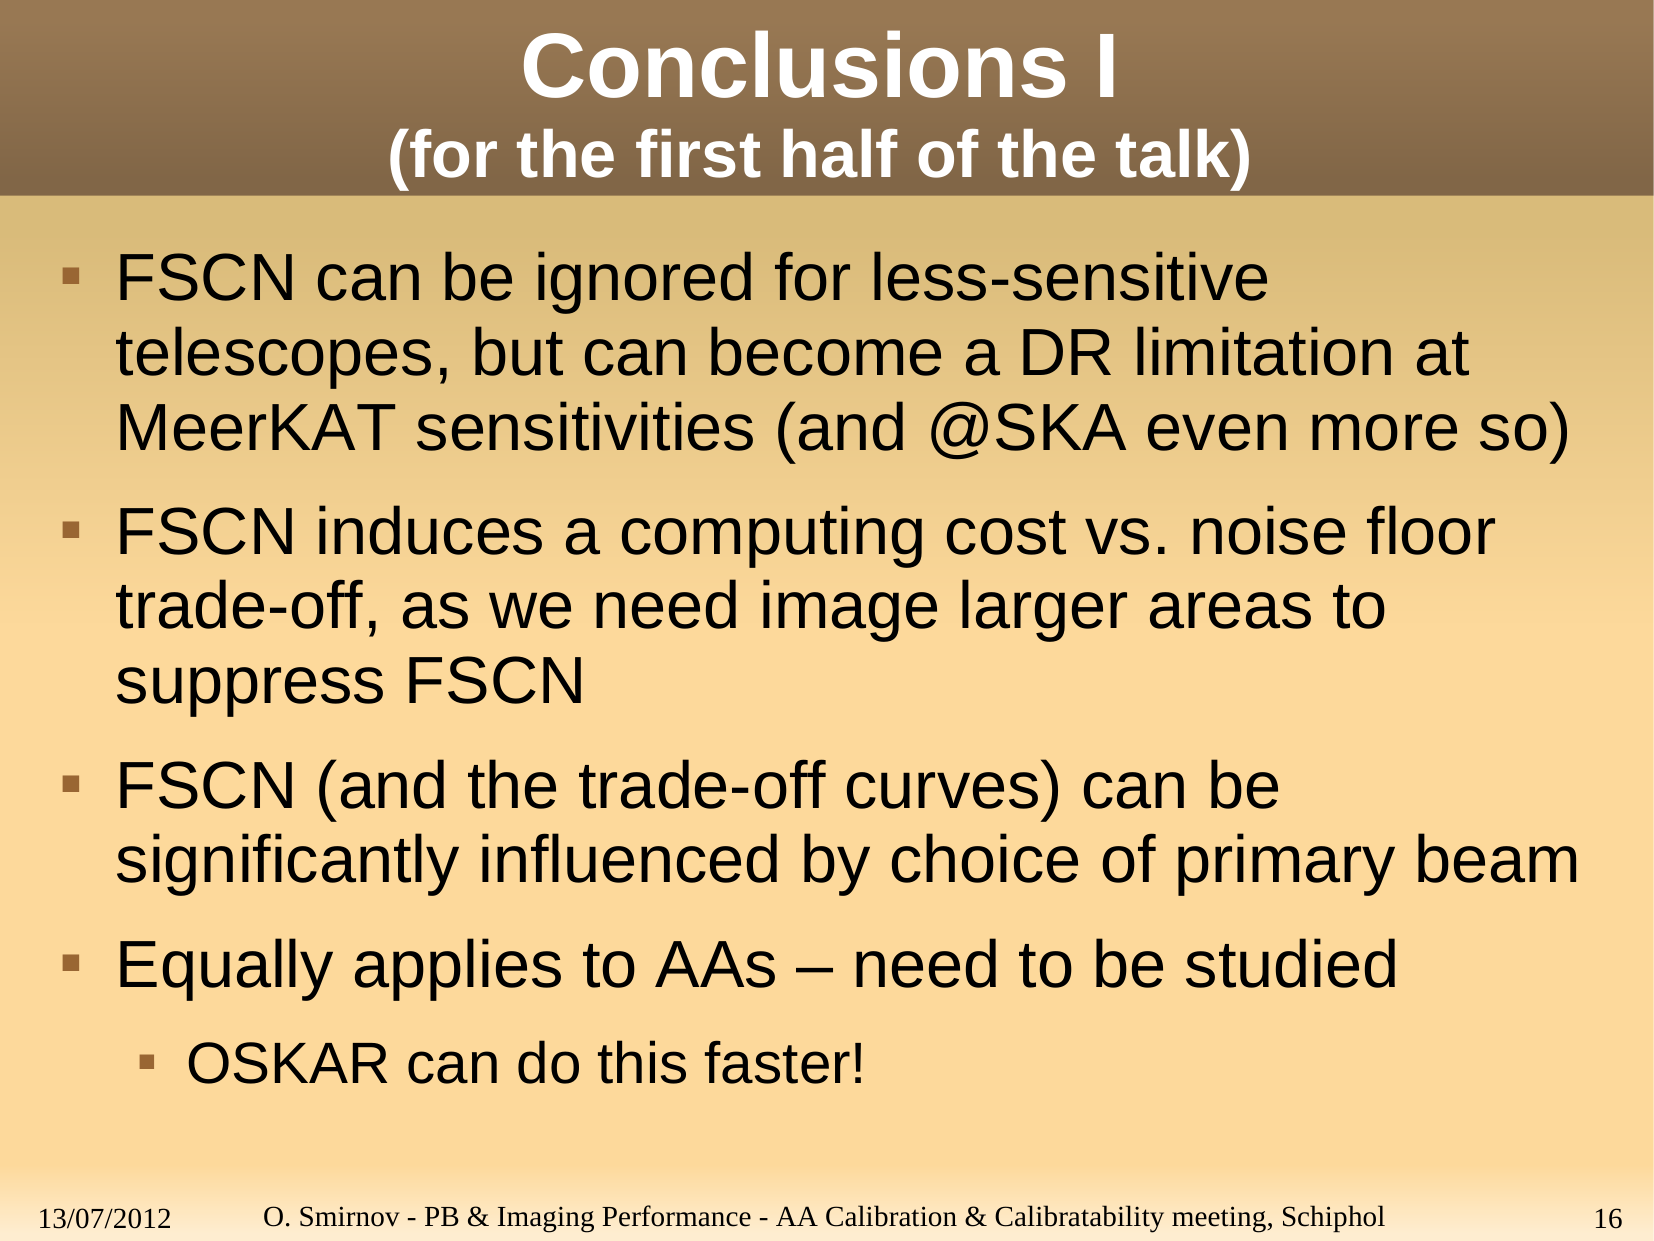

# Conclusions I (for the first half of the talk)
FSCN can be ignored for less-sensitive telescopes, but can become a DR limitation at MeerKAT sensitivities (and @SKA even more so)
FSCN induces a computing cost vs. noise floor trade-off, as we need image larger areas to suppress FSCN
FSCN (and the trade-off curves) can be significantly influenced by choice of primary beam
Equally applies to AAs – need to be studied
OSKAR can do this faster!
O. Smirnov - PB & Imaging Performance - AA Calibration & Calibratability meeting, Schiphol
13/07/2012
16